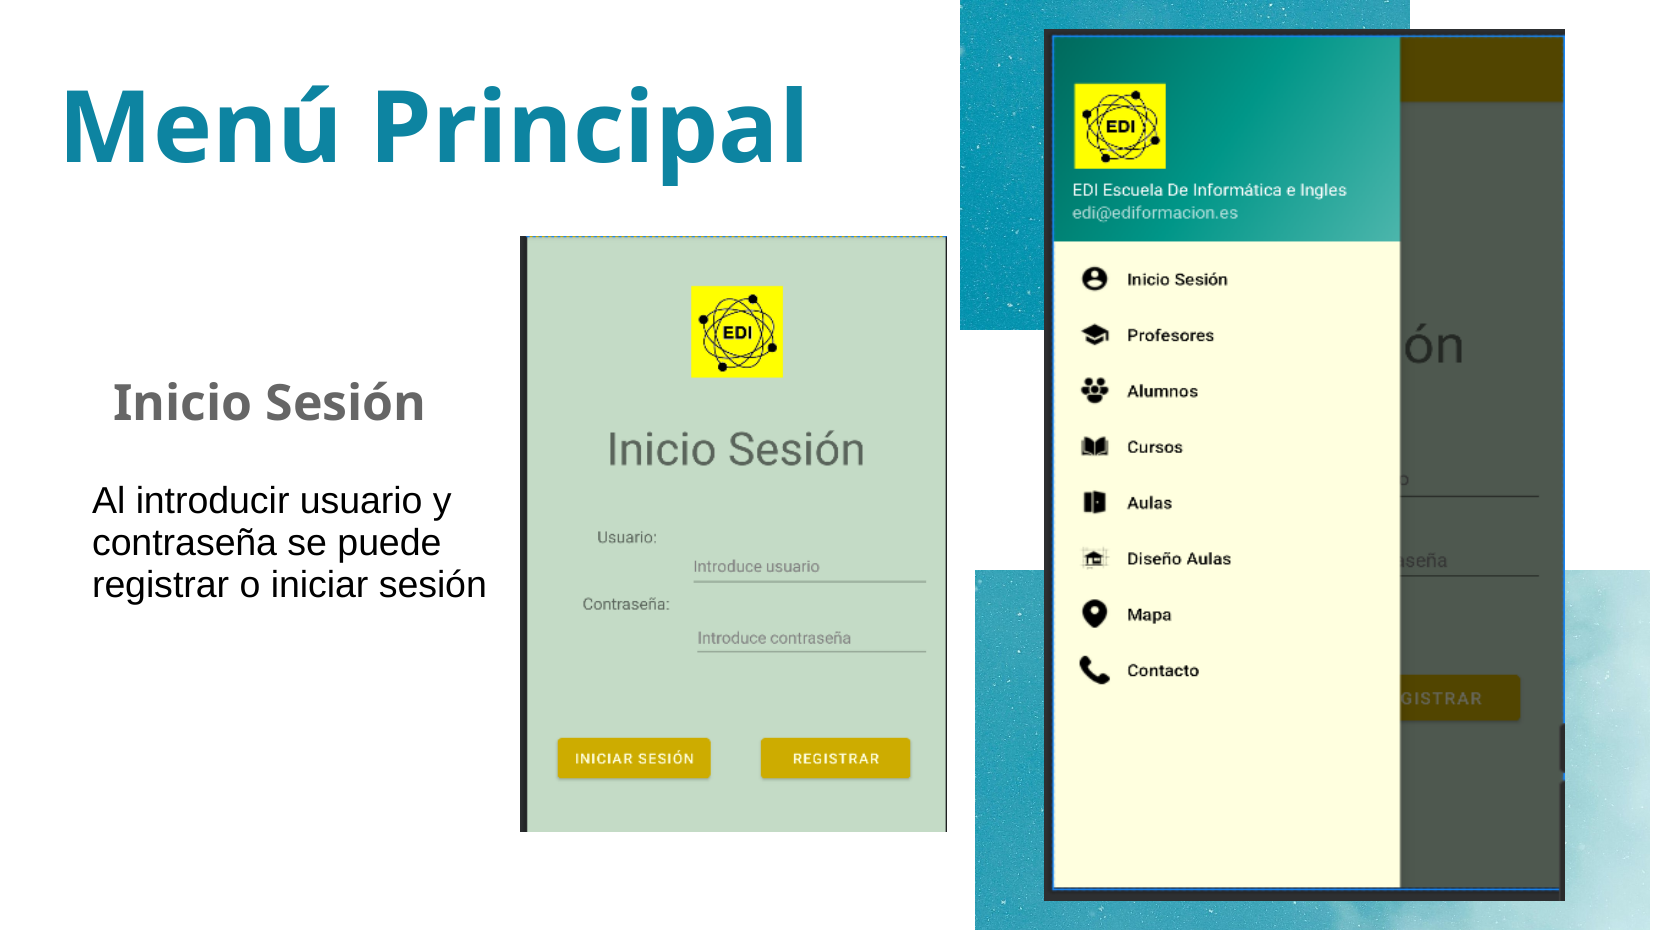

# Menú Principal
Inicio Sesión
Al introducir usuario y
contraseña se puede
registrar o iniciar sesión